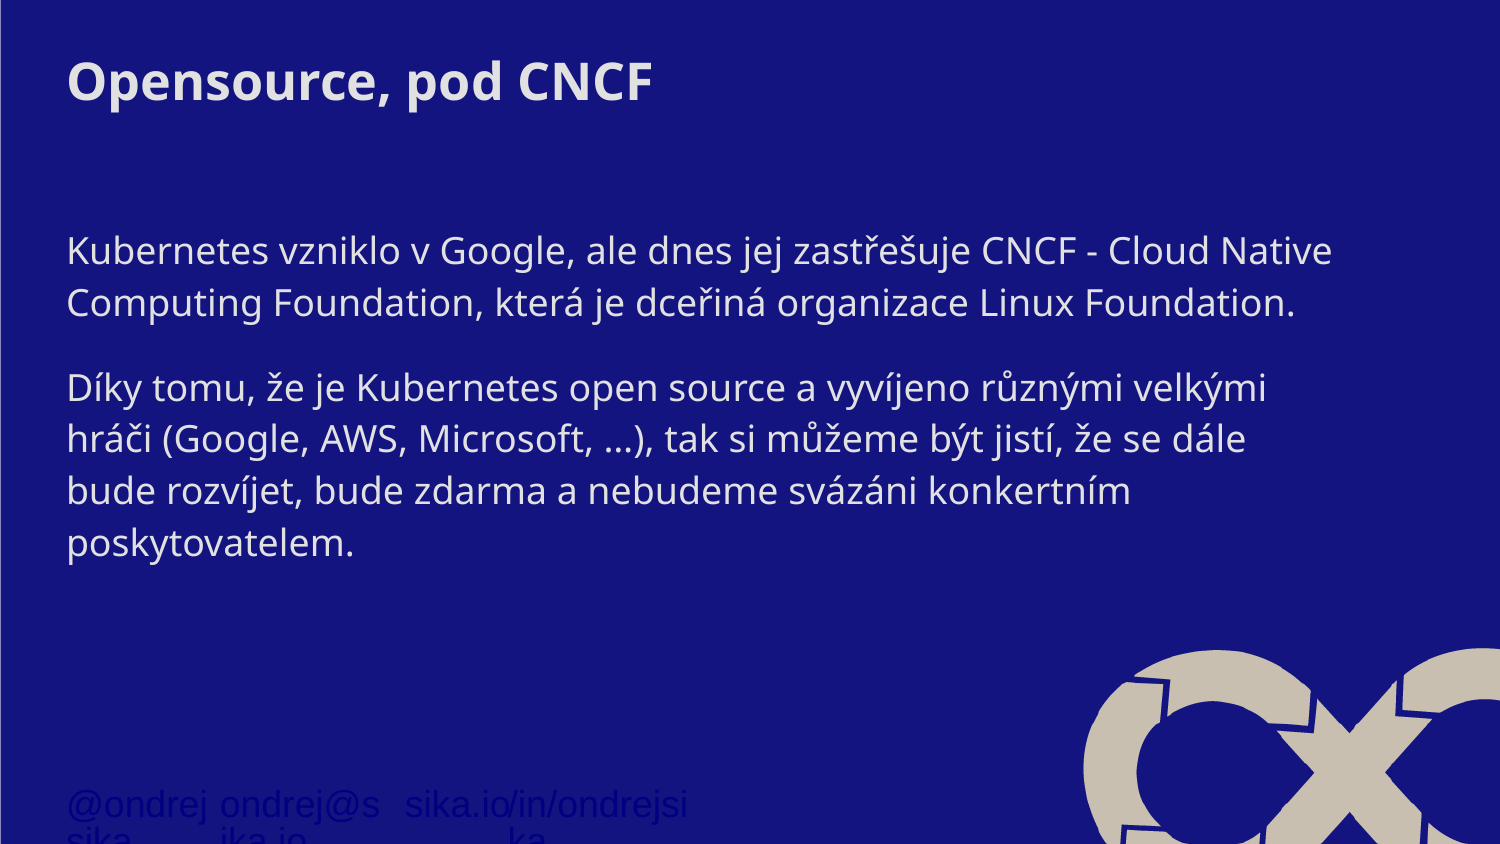

# Opensource, pod CNCF
Kubernetes vzniklo v Google, ale dnes jej zastřešuje CNCF - Cloud Native Computing Foundation, která je dceřiná organizace Linux Foundation.
Díky tomu, že je Kubernetes open source a vyvíjeno různými velkými hráči (Google, AWS, Microsoft, …), tak si můžeme být jistí, že se dále bude rozvíjet, bude zdarma a nebudeme svázáni konkertním poskytovatelem.